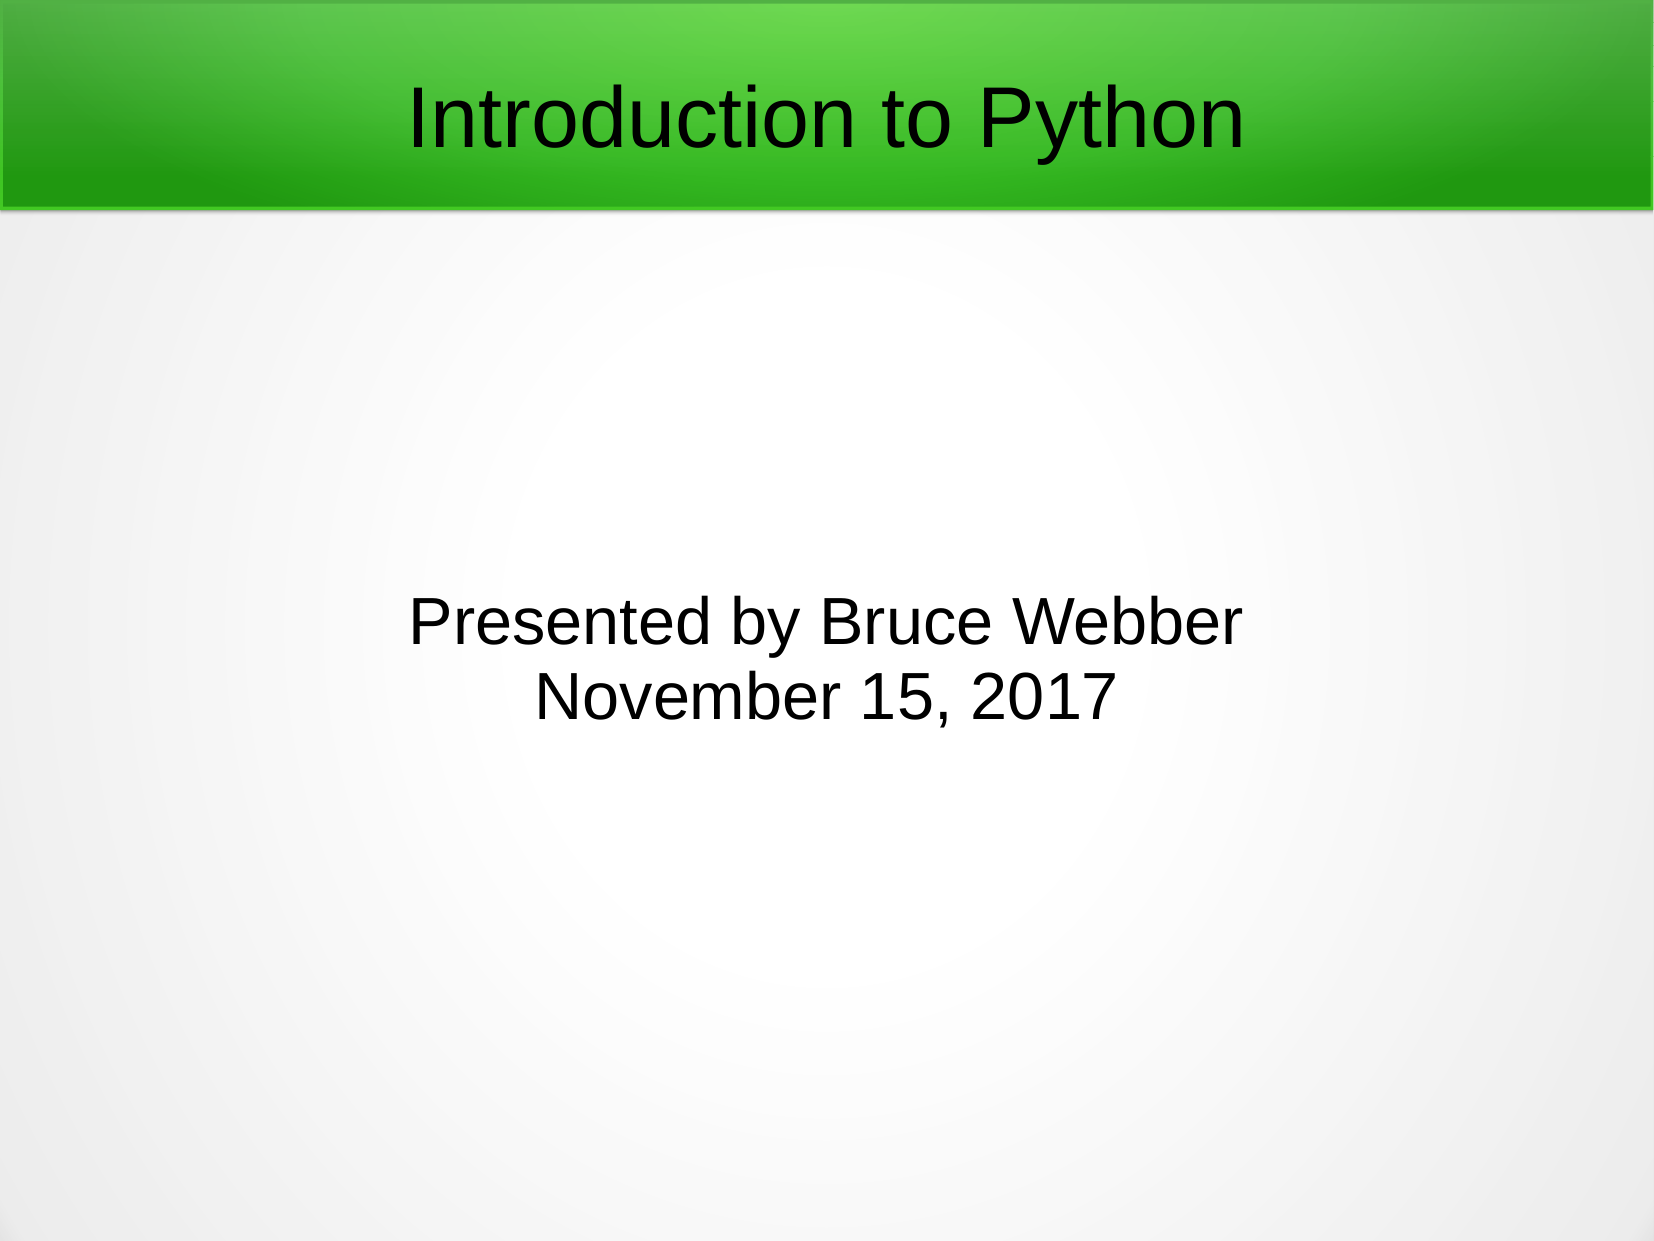

# Introduction to Python
Presented by Bruce Webber
November 15, 2017